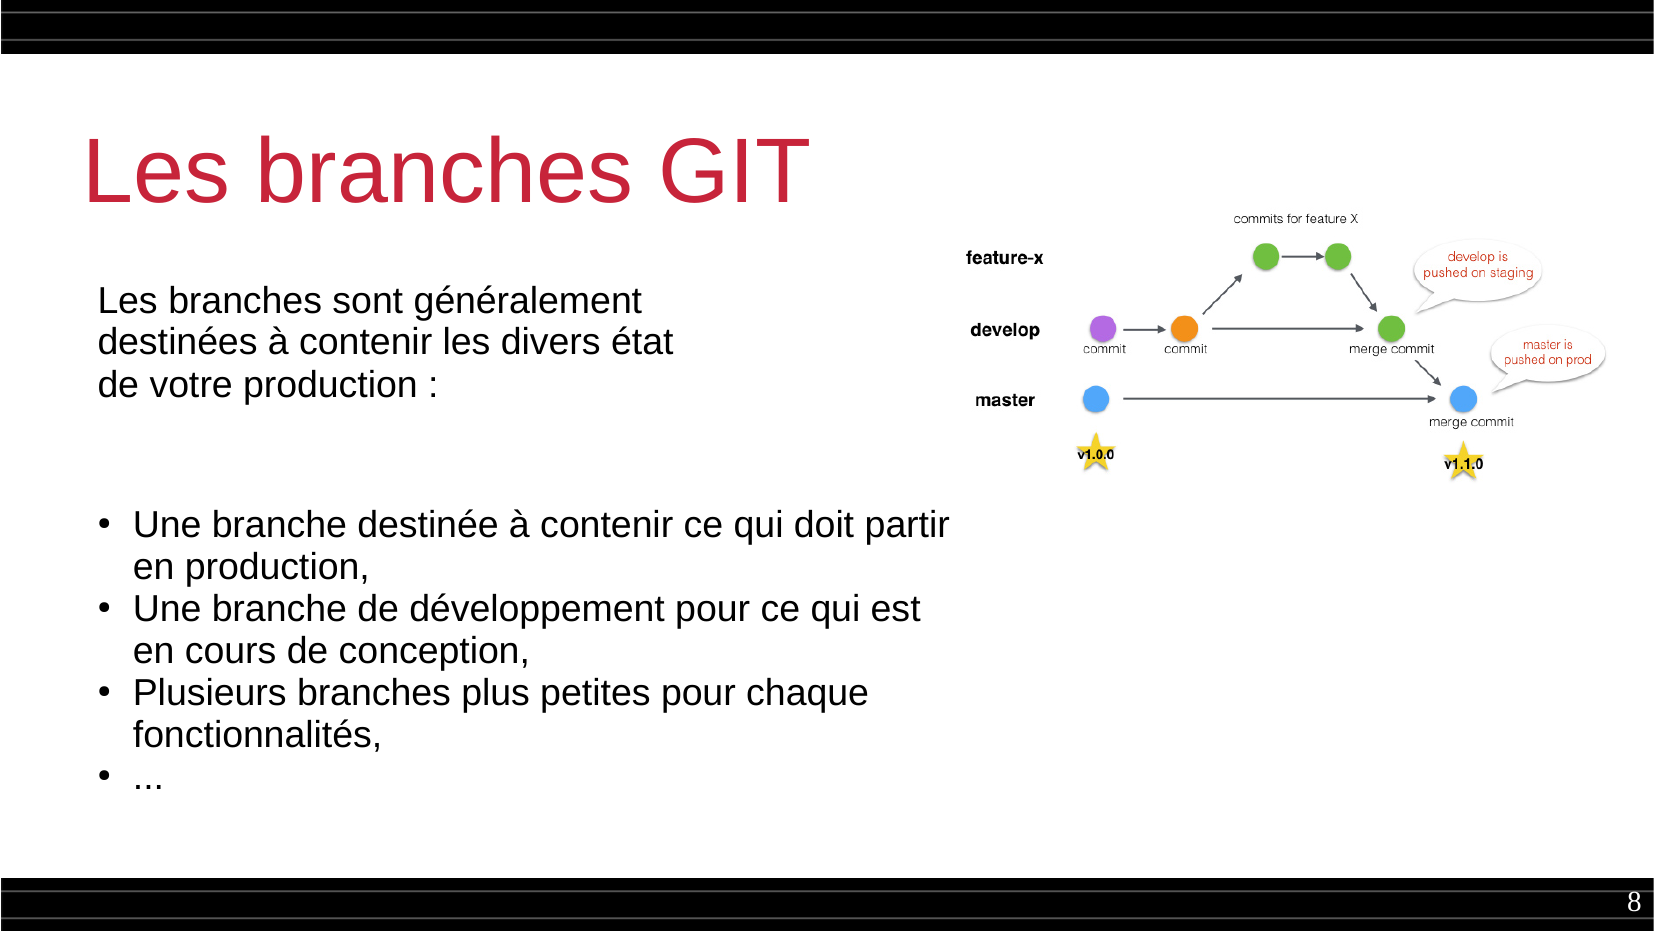

# Les branches GIT
Les branches sont généralement destinées à contenir les divers état de votre production :
Une branche destinée à contenir ce qui doit partir en production,
Une branche de développement pour ce qui est en cours de conception,
Plusieurs branches plus petites pour chaque fonctionnalités,
...